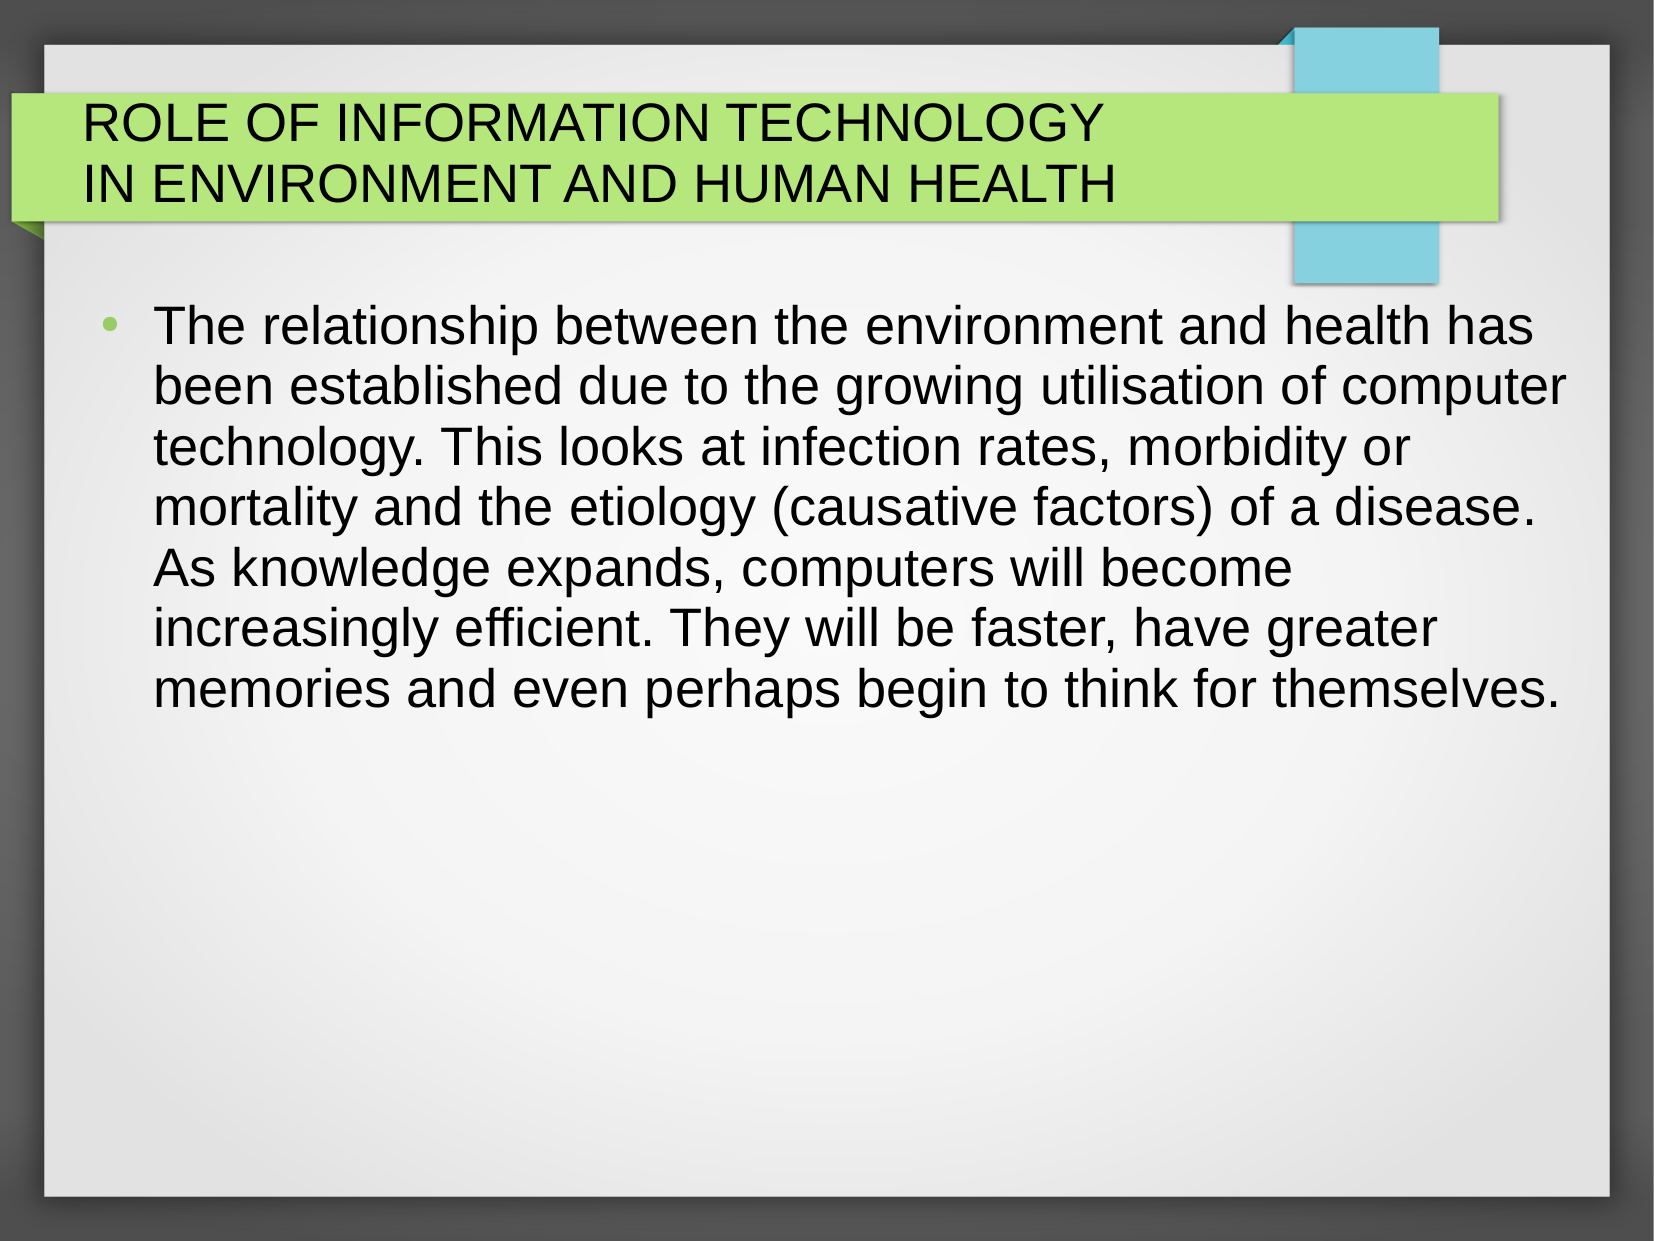

# ROLE OF INFORMATION TECHNOLOGY IN ENVIRONMENT AND HUMAN HEALTH
The relationship between the environment and health has been established due to the growing utilisation of computer technology. This looks at infection rates, morbidity or mortality and the etiology (causative factors) of a disease. As knowledge expands, computers will become increasingly efficient. They will be faster, have greater memories and even perhaps begin to think for themselves.